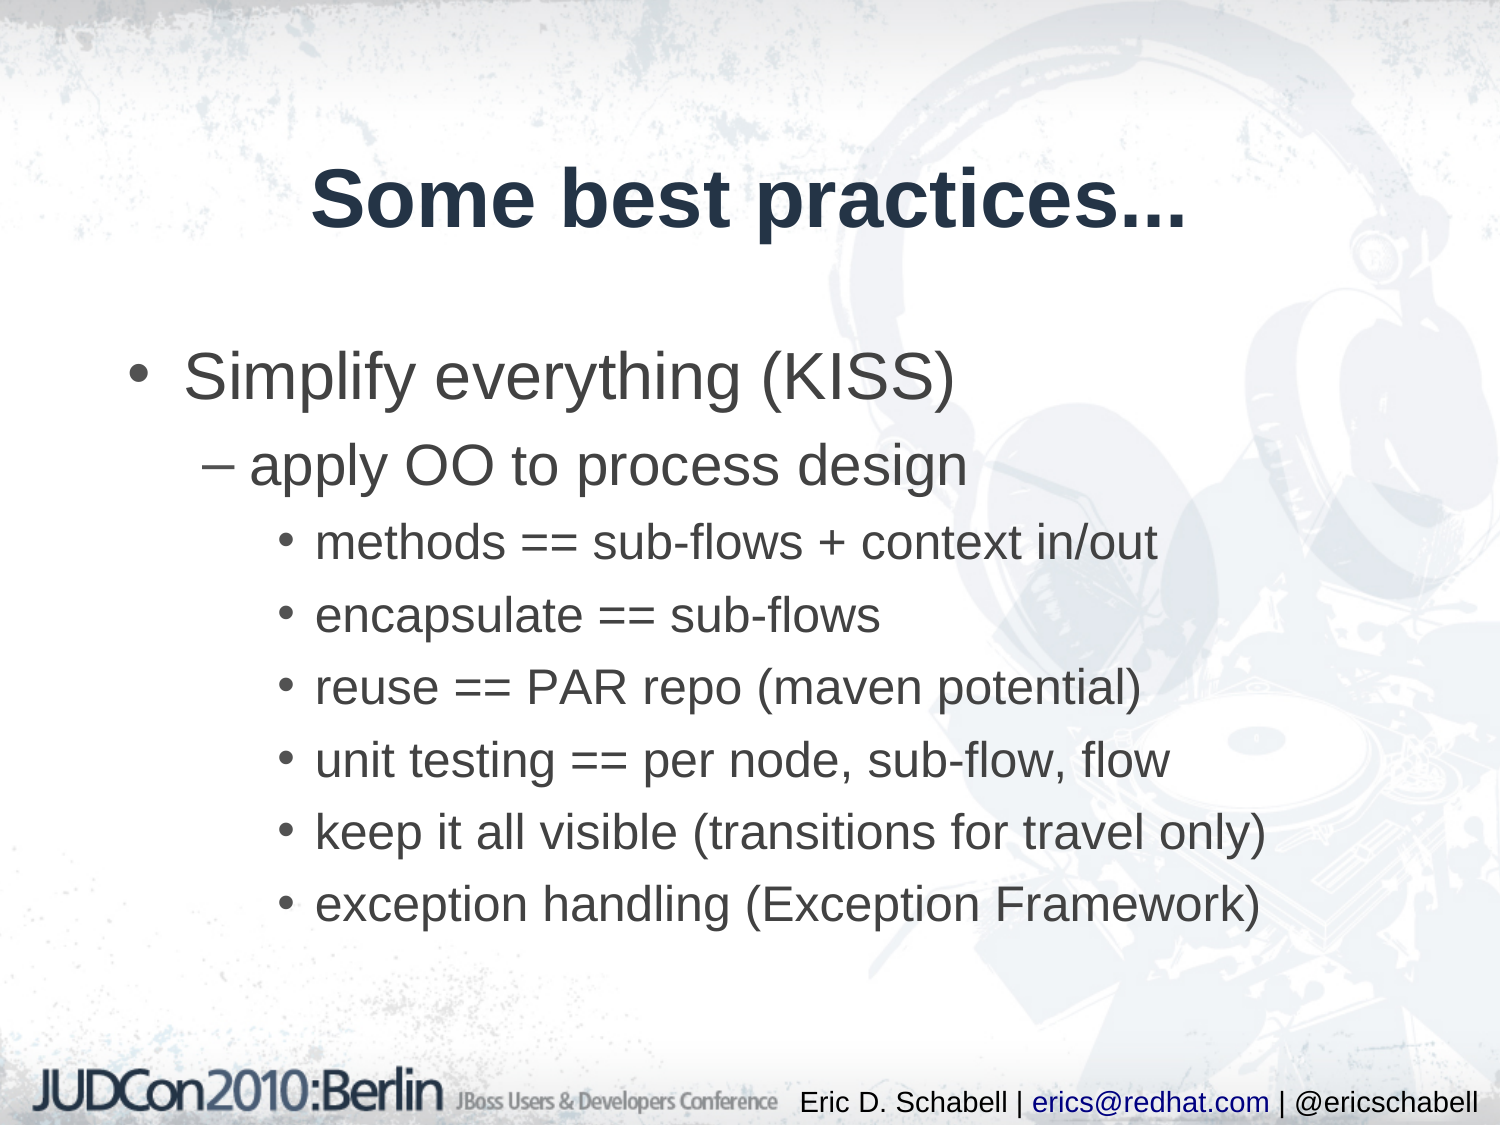

# Some best practices...
Simplify everything (KISS)
apply OO to process design
methods == sub-flows + context in/out
encapsulate == sub-flows
reuse == PAR repo (maven potential)
unit testing == per node, sub-flow, flow
keep it all visible (transitions for travel only)
exception handling (Exception Framework)